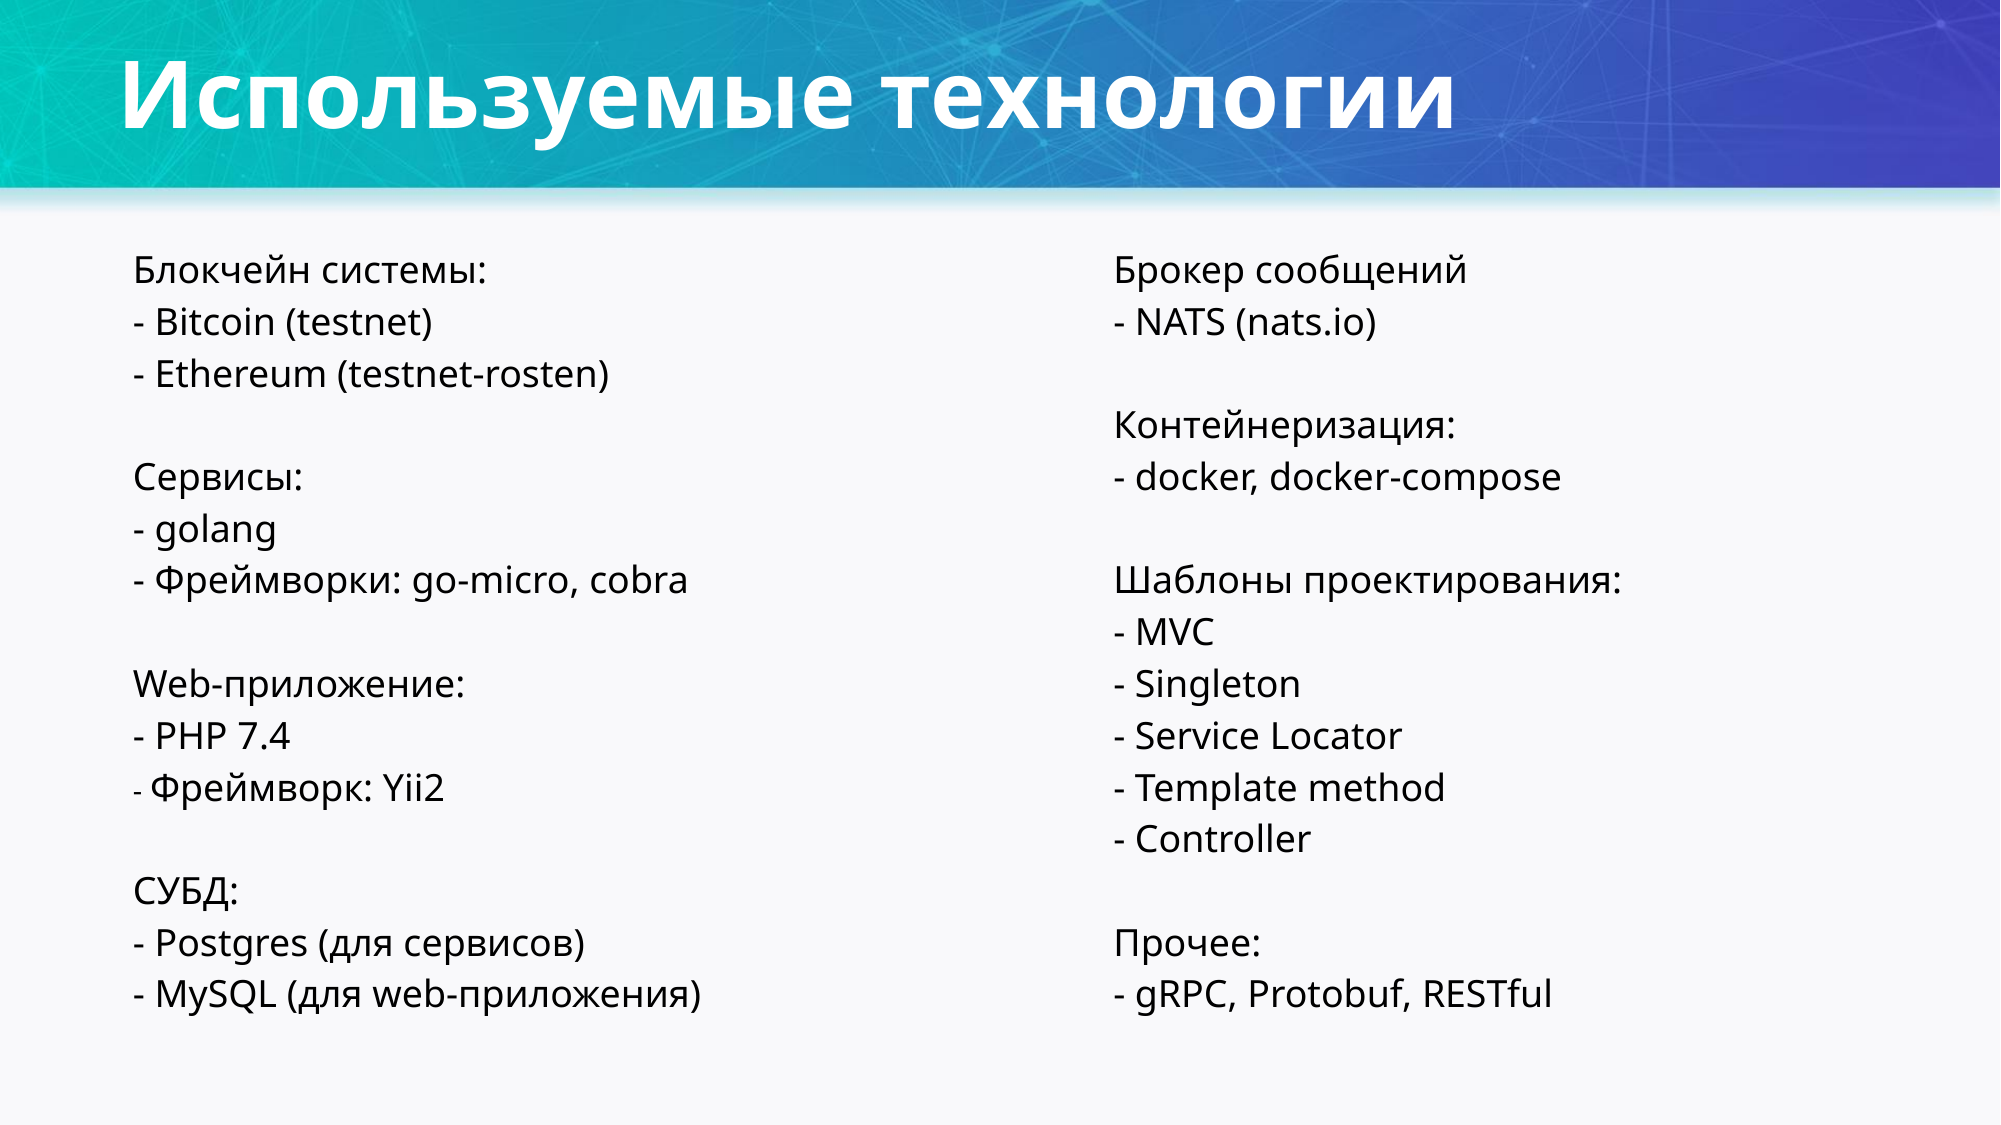

Используемые технологии
Блокчейн системы:
- Bitcoin (testnet)
- Ethereum (testnet-rosten)
Сервисы:
- golang
- Фреймворки: go-micro, cobra
Web-приложение:
- PHP 7.4
- Фреймворк: Yii2
СУБД:
- Postgres (для сервисов)
- MySQL (для web-приложения)
Брокер сообщений
- NATS (nats.io)
Контейнеризация:
- docker, docker-compose
Шаблоны проектирования:
- MVC
- Singleton
- Service Locator
- Template method
- Controller
Прочее:
- gRPC, Protobuf, RESTful